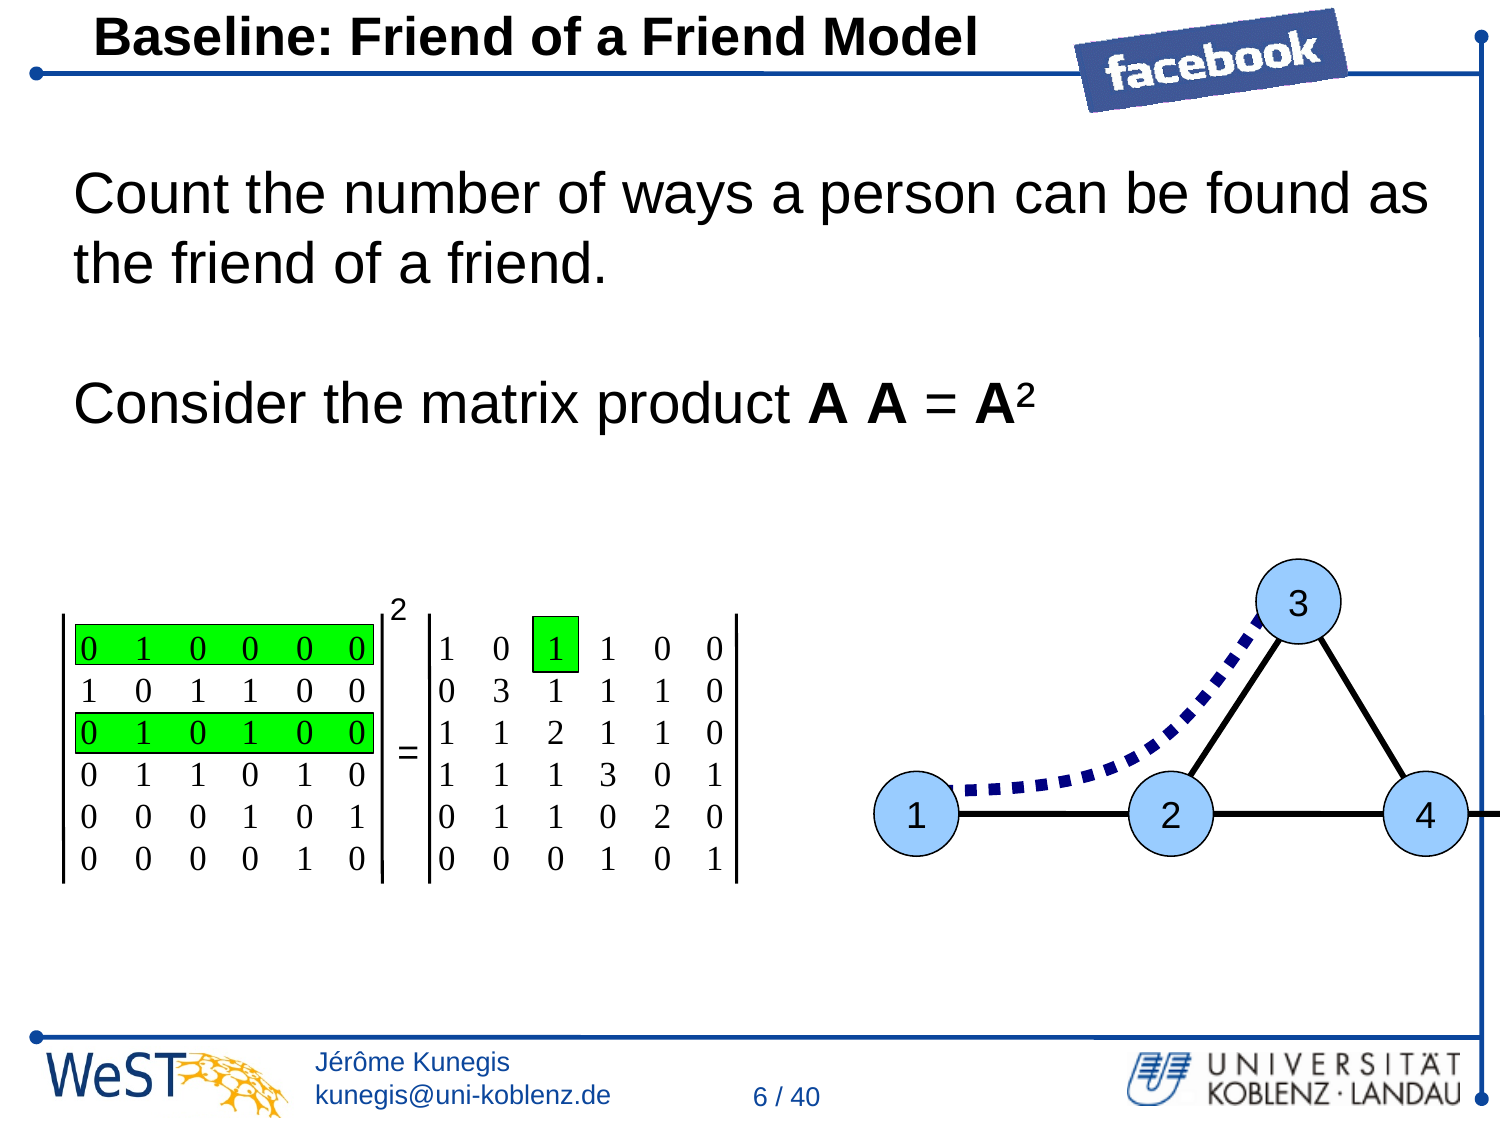

Baseline: Friend of a Friend Model
Count the number of ways a person can be found as the friend of a friend.
Consider the matrix product A A = A²
3
1
2
4
5
6
2
=